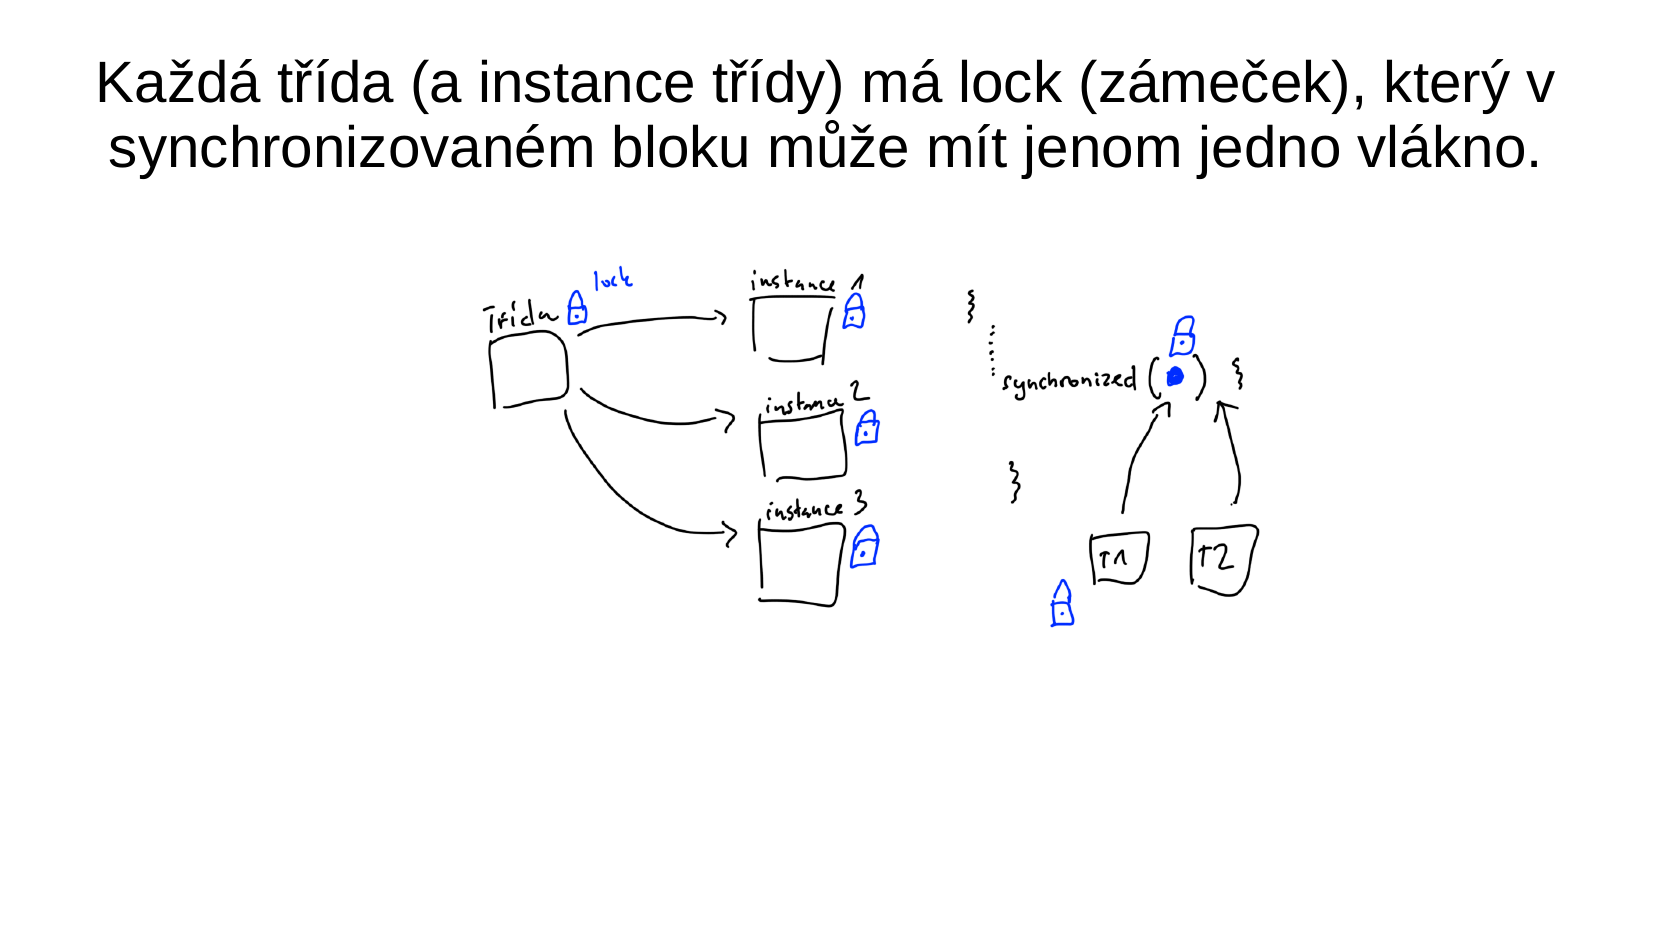

# Každá třída (a instance třídy) má lock (zámeček), který v synchronizovaném bloku může mít jenom jedno vlákno.